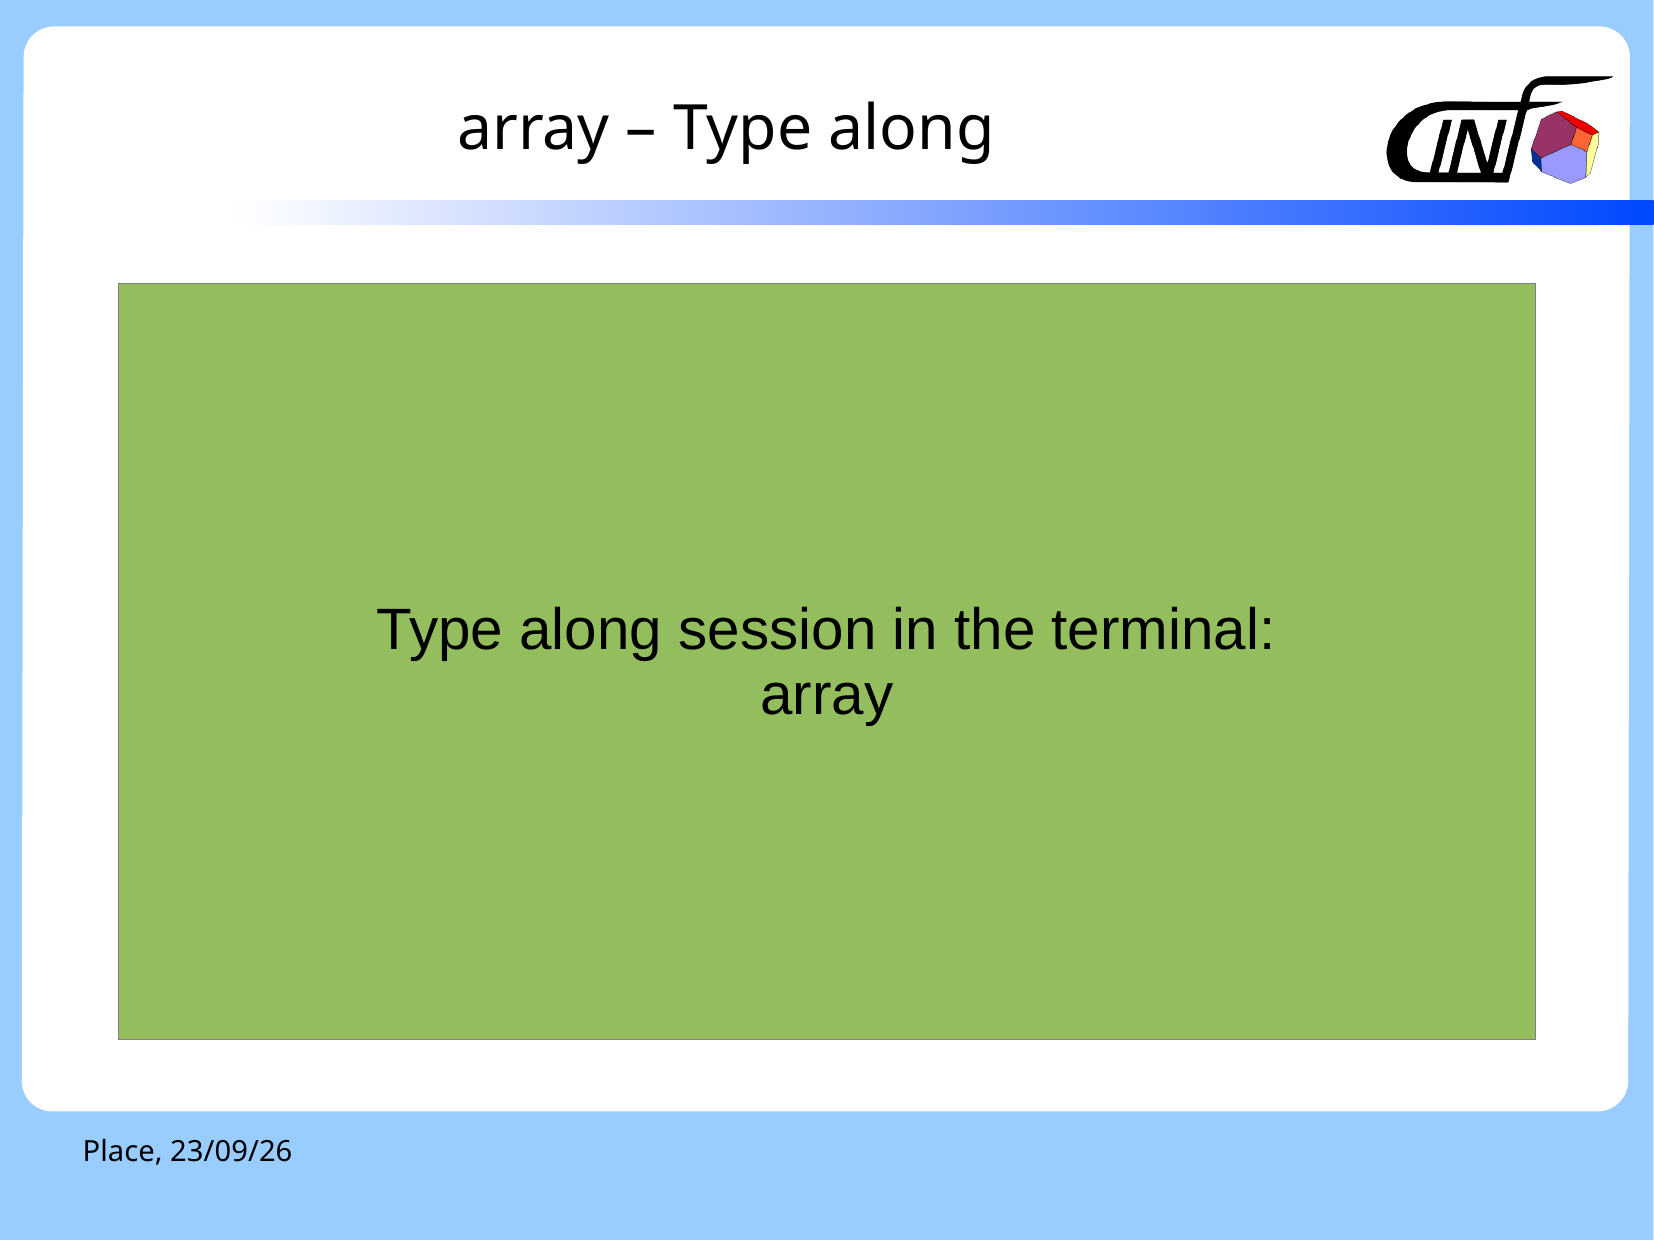

# array – Type along
Type along session in the terminal:
array